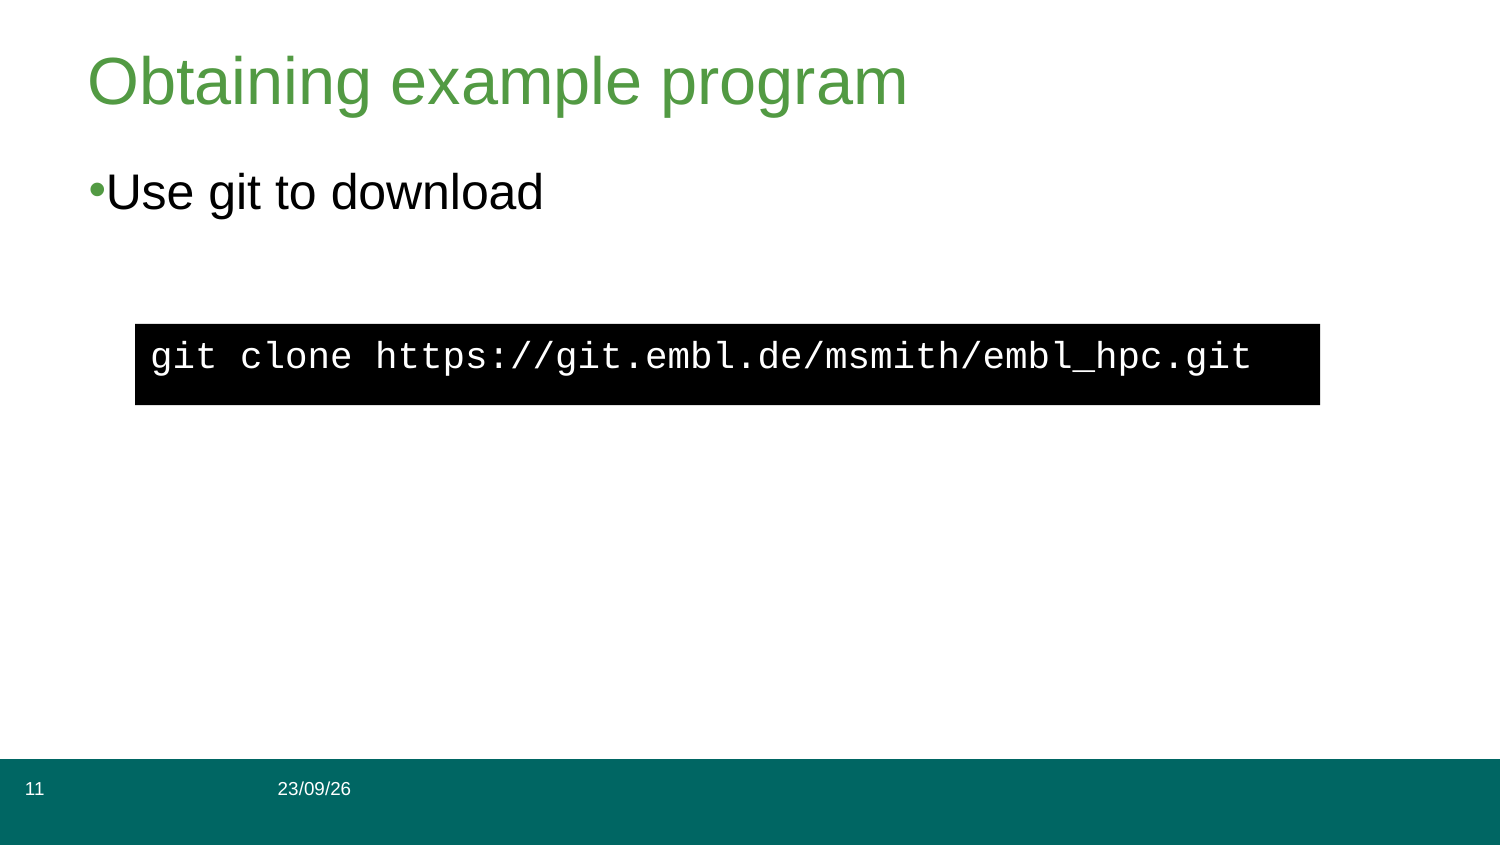

# Obtaining example program
Use git to download
git clone https://git.embl.de/msmith/embl_hpc.git